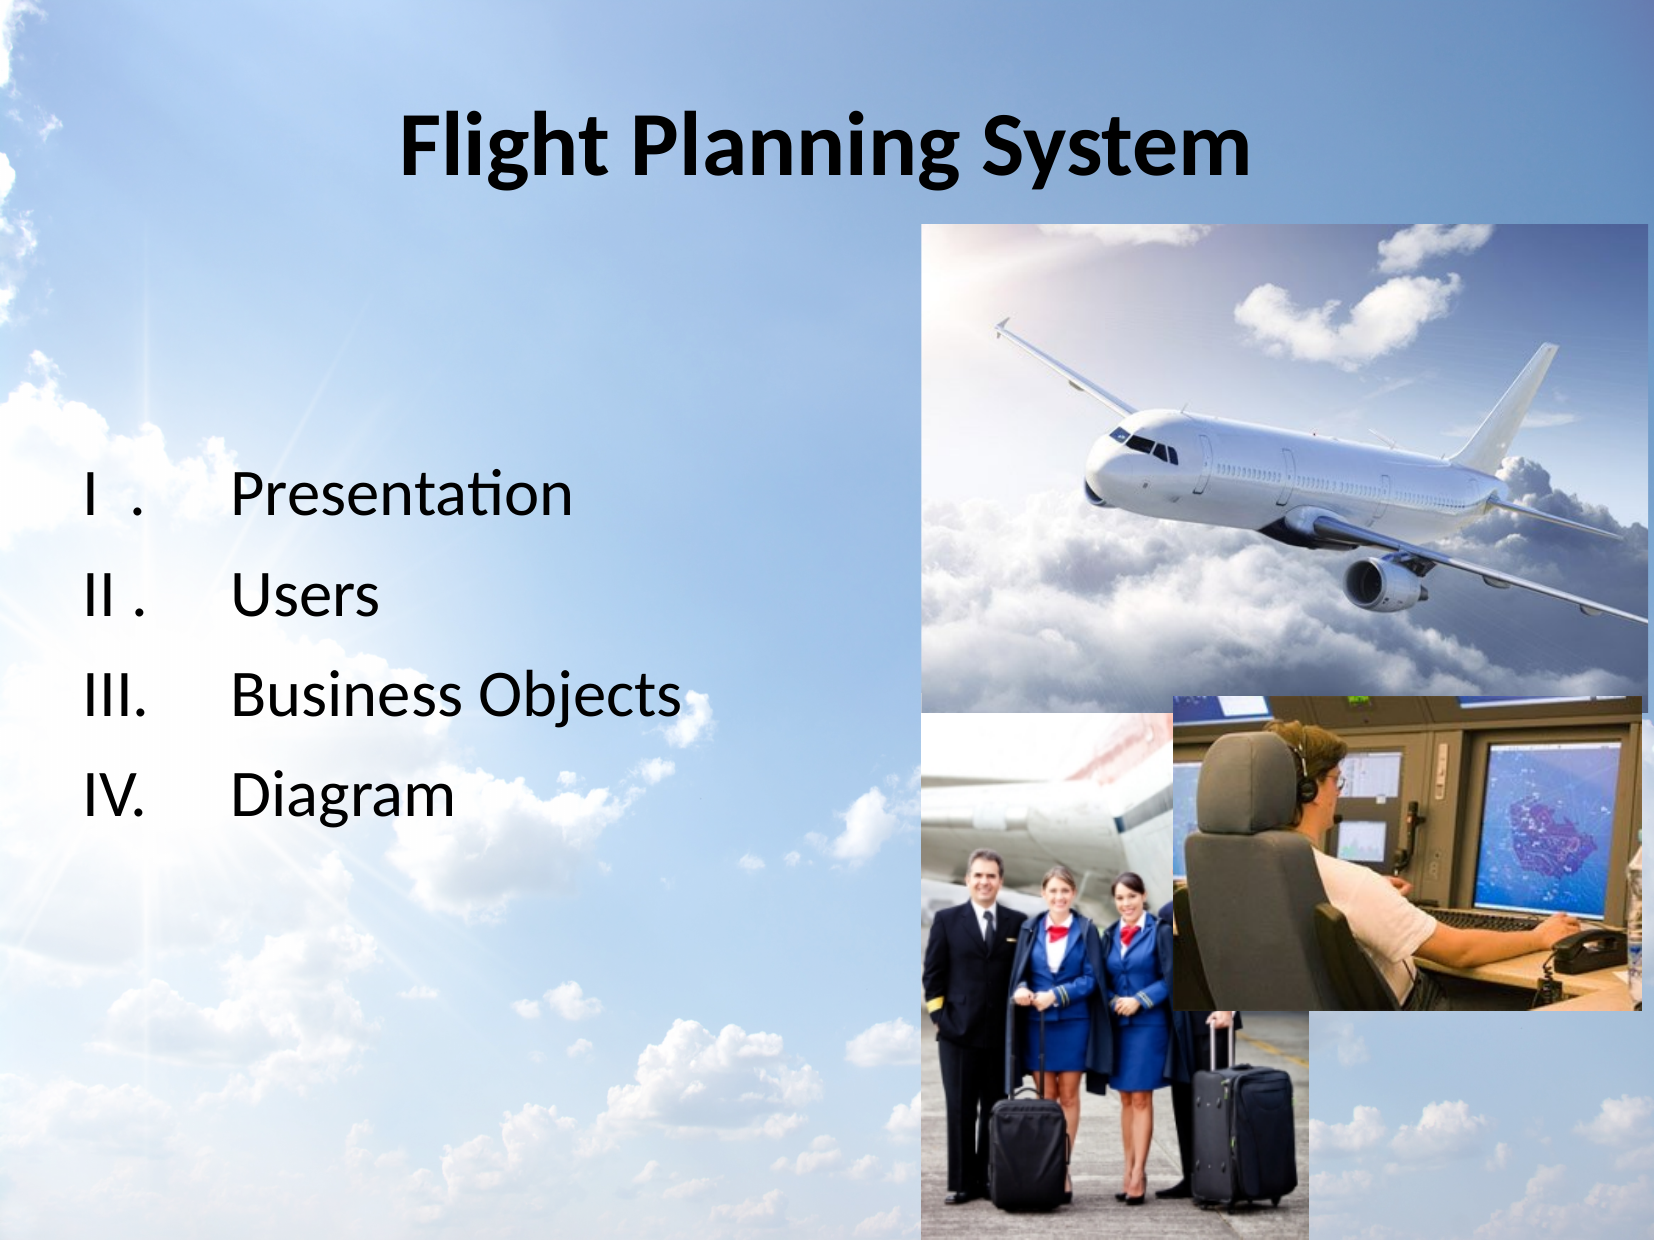

# Flight Planning System
I .		Presentation
II .		Users
III.		Business Objects
IV.		Diagram